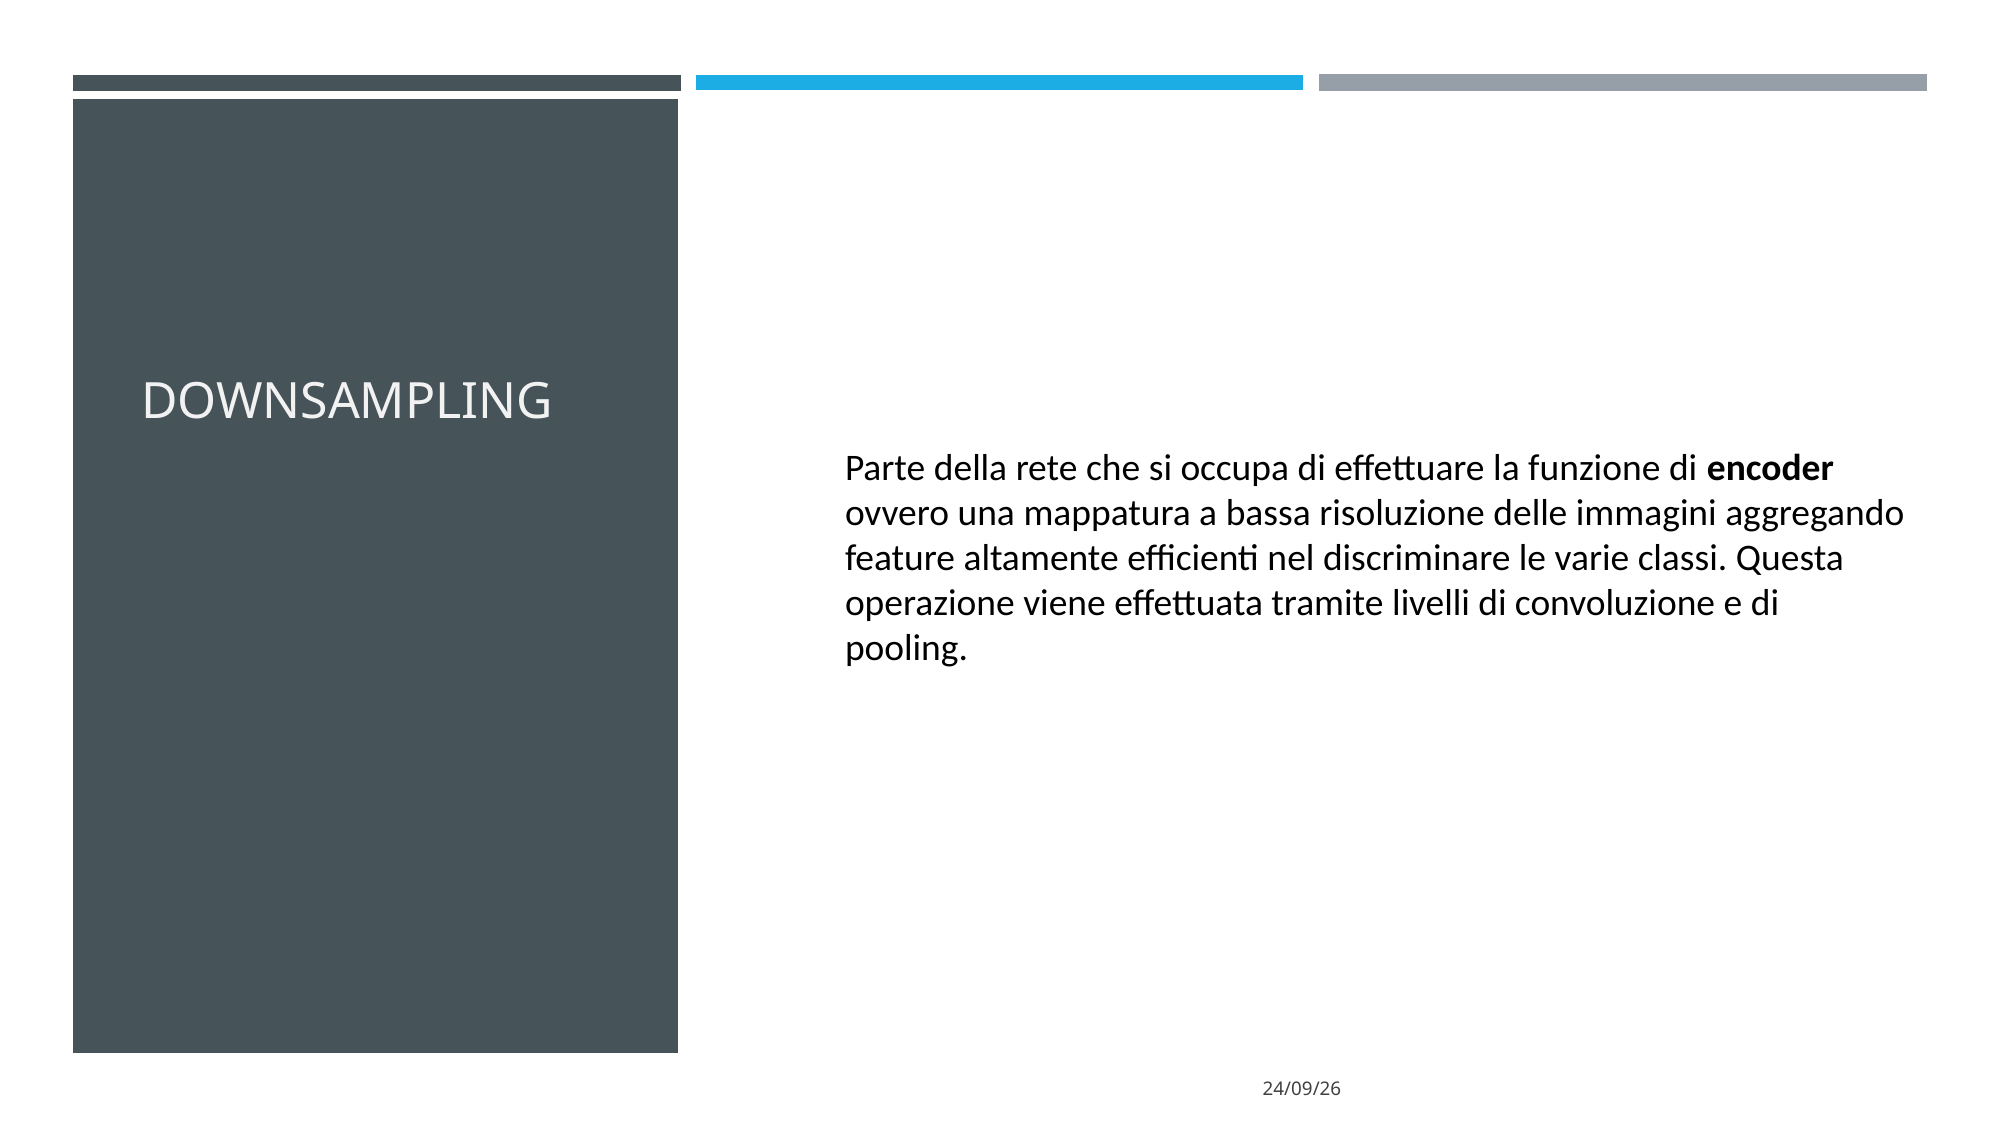

# DOWNSAMPLING
Parte della rete che si occupa di effettuare la funzione di encoder ovvero una mappatura a bassa risoluzione delle immagini aggregando feature altamente efficienti nel discriminare le varie classi. Questa operazione viene effettuata tramite livelli di convoluzione e di pooling.